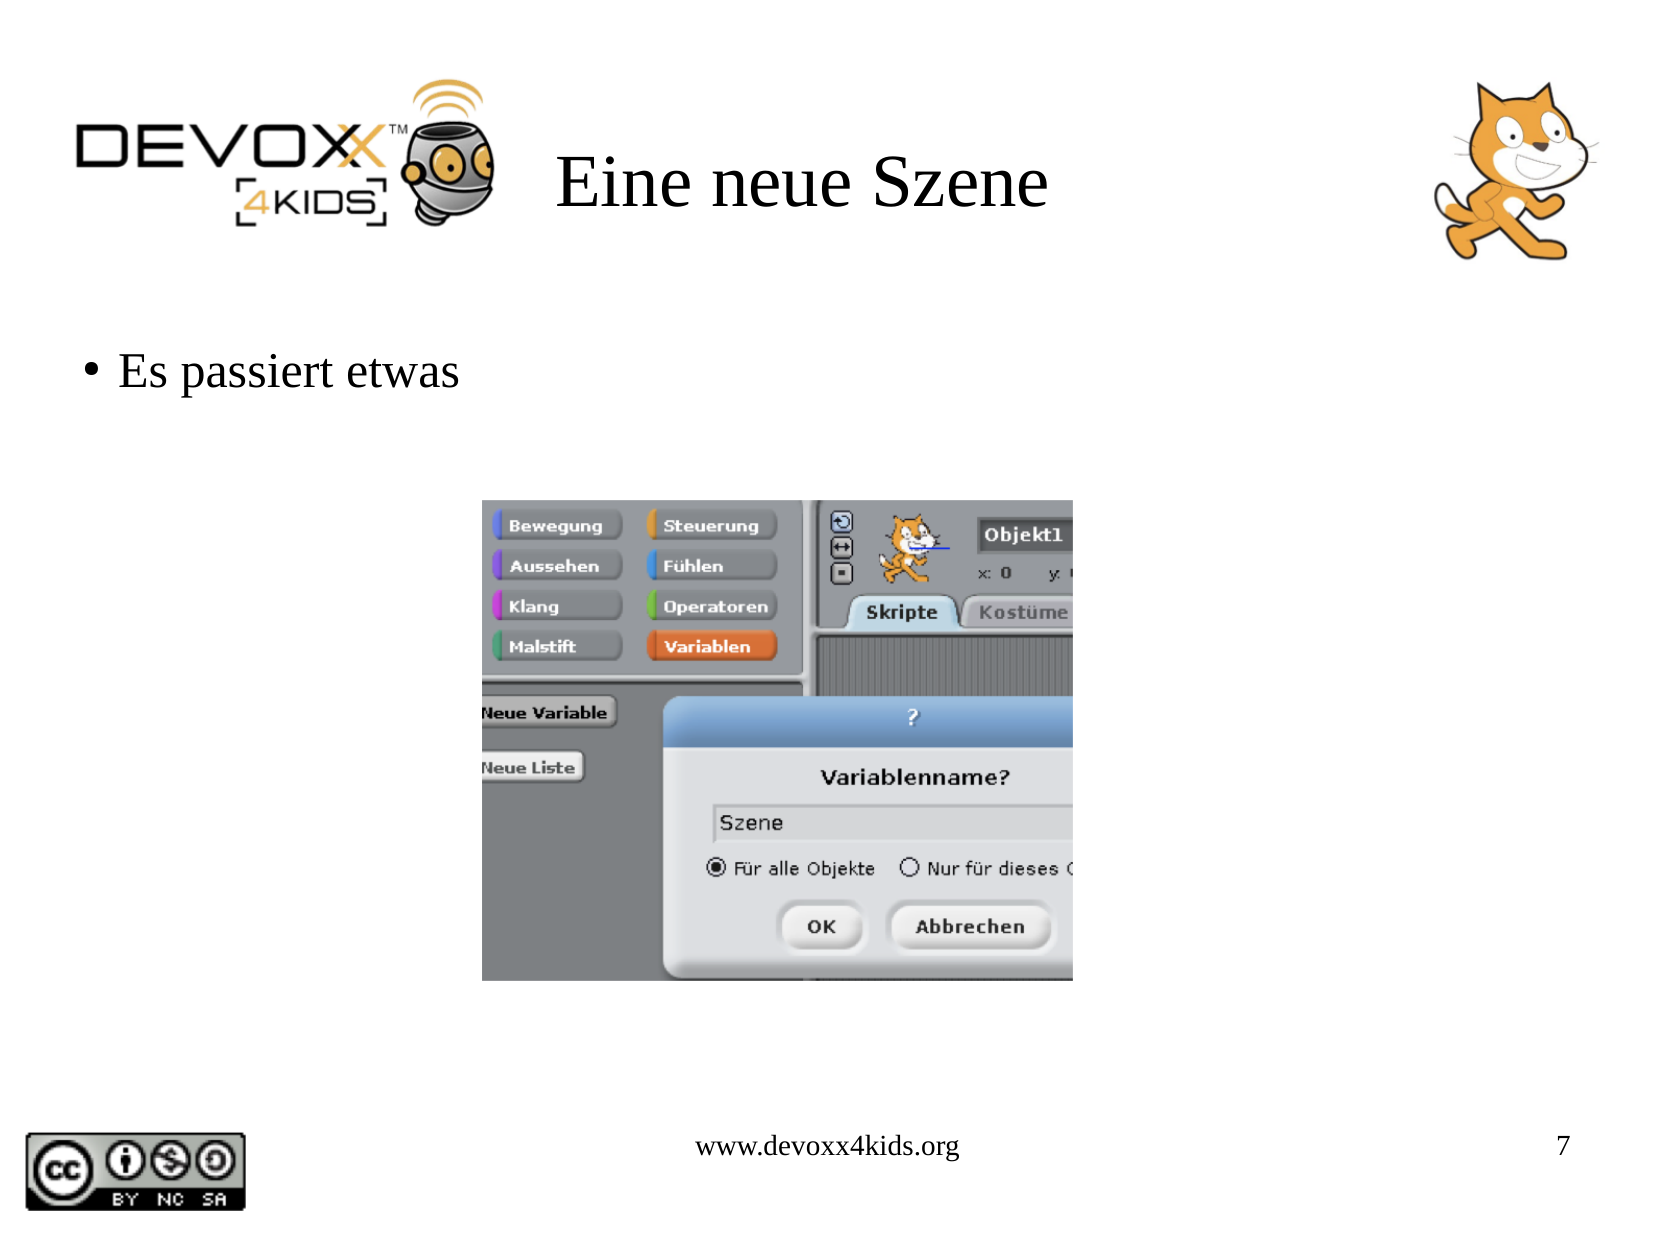

# Eine neue Szene
Es passiert etwas
www.devoxx4kids.org
7